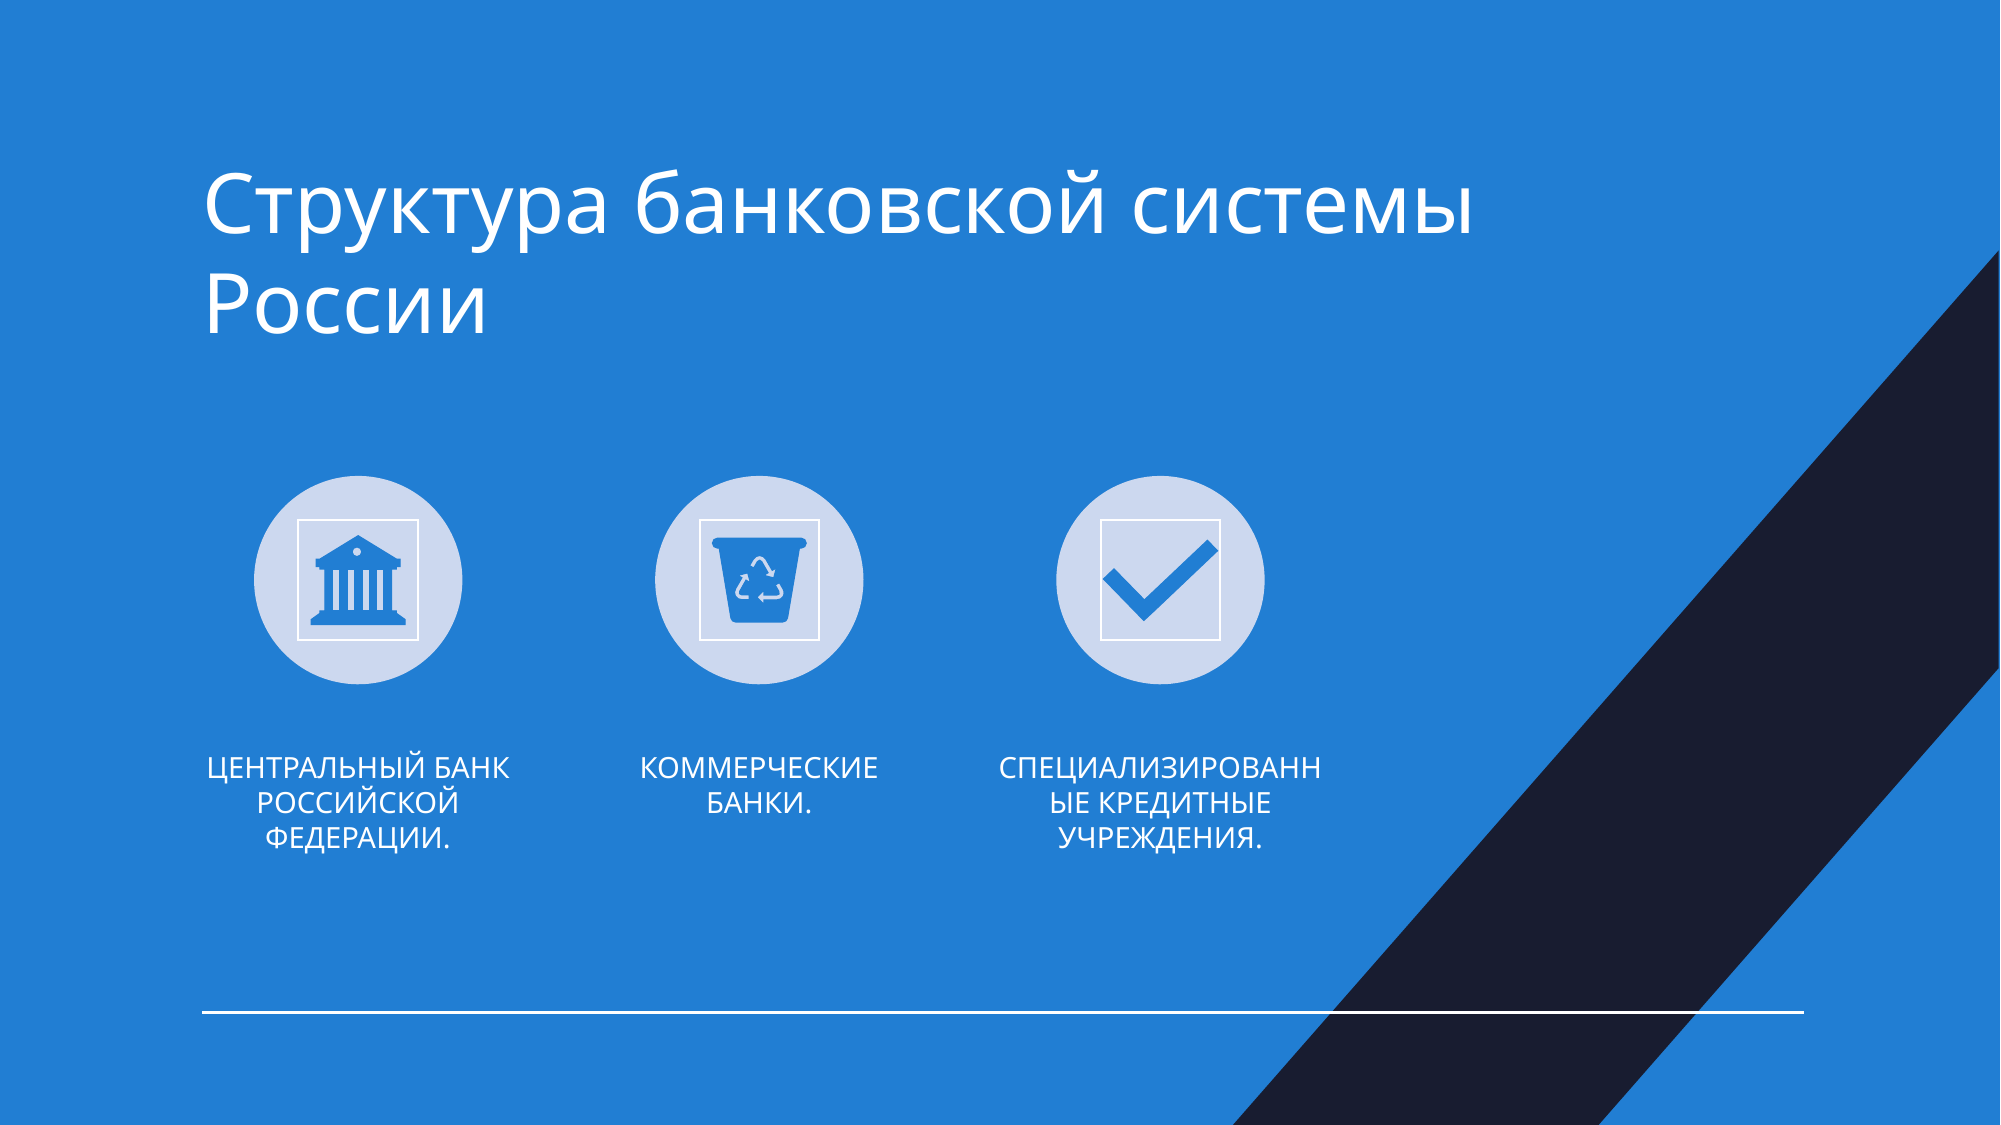

# Структура банковской системы России
Центральный Банк Российской Федерации.
Коммерческие банки.
Специализированные кредитные учреждения.